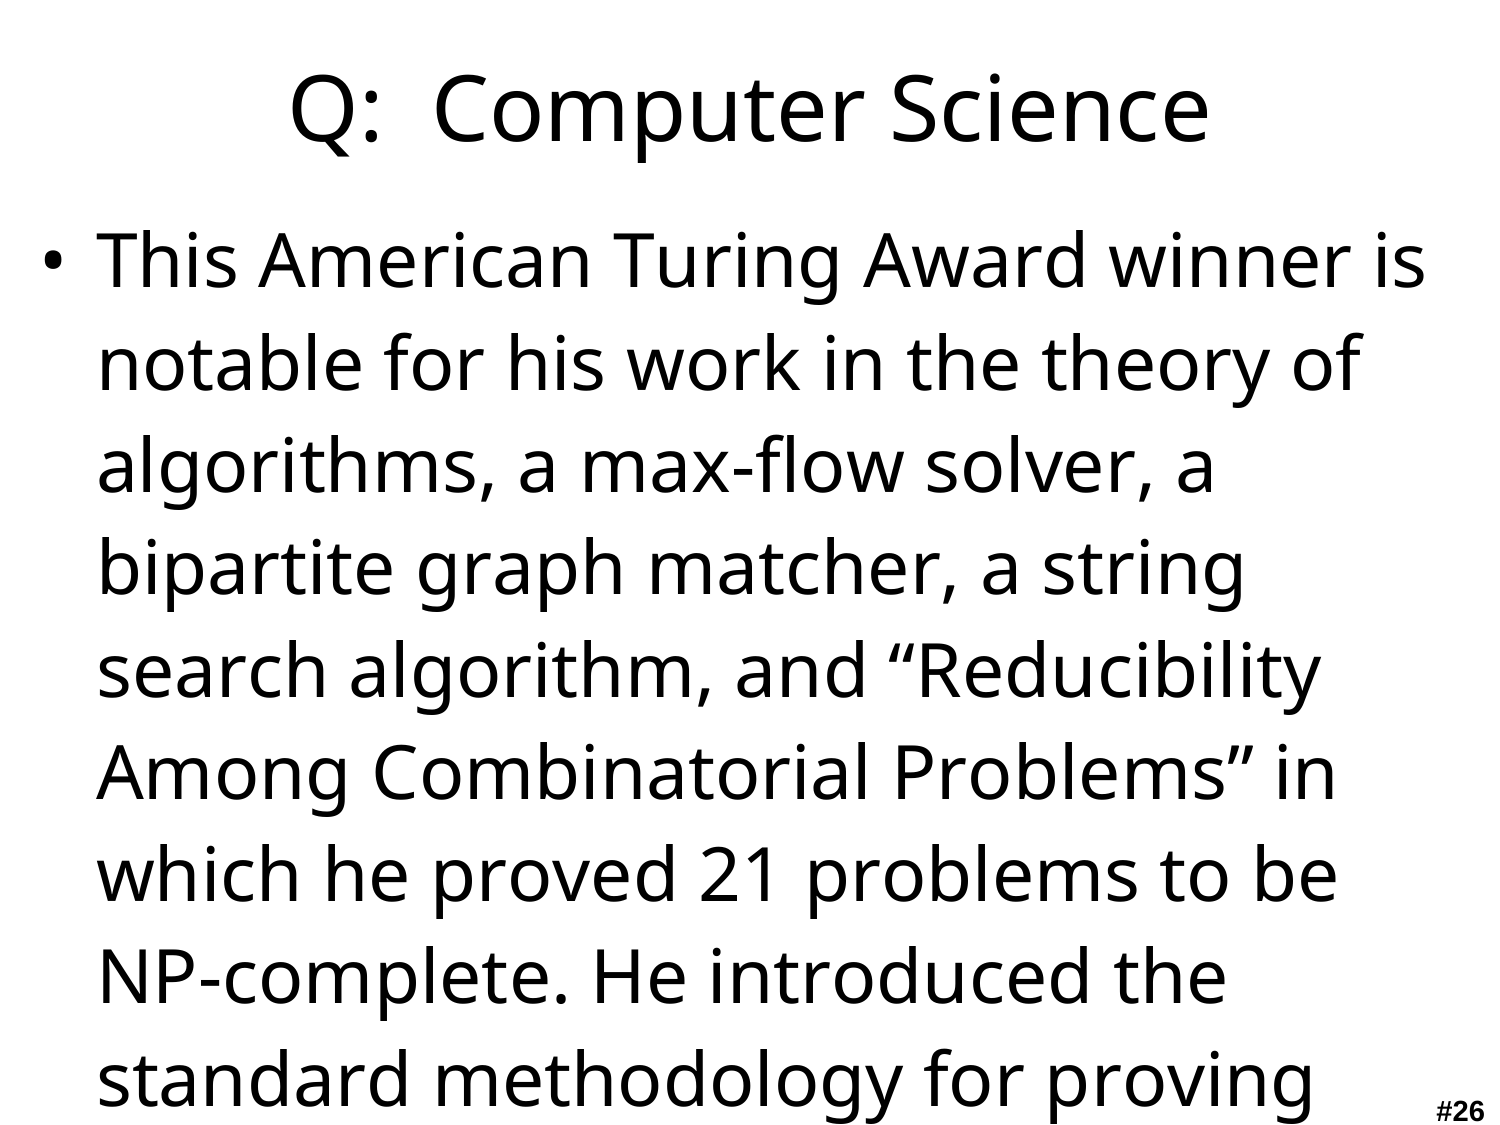

# Q: Computer Science
This American Turing Award winner is notable for his work in the theory of algorithms, a max-flow solver, a bipartite graph matcher, a string search algorithm, and “Reducibility Among Combinatorial Problems” in which he proved 21 problems to be NP-complete. He introduced the standard methodology for proving problems to be NP-complete.
26